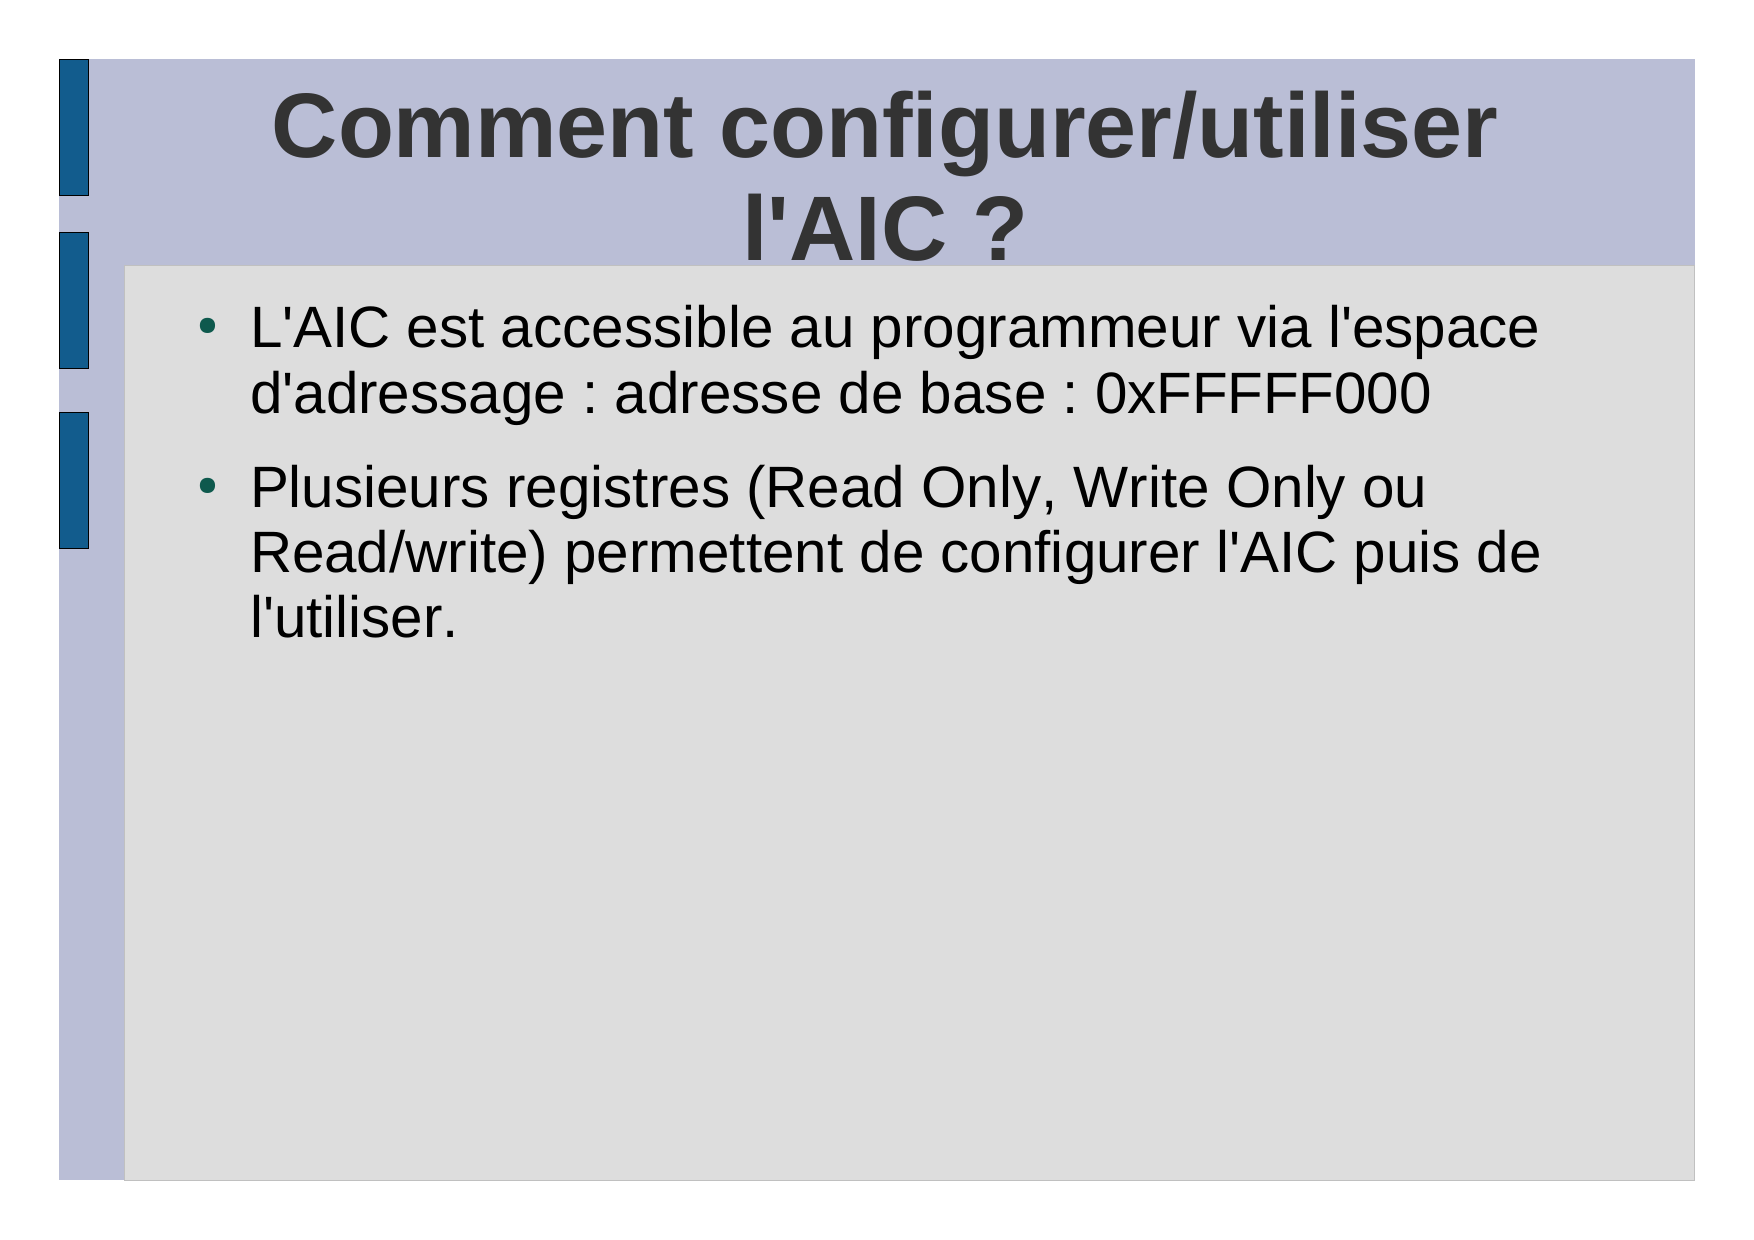

# Comment configurer/utiliser l'AIC ?
L'AIC est accessible au programmeur via l'espace d'adressage : adresse de base : 0xFFFFF000
Plusieurs registres (Read Only, Write Only ou Read/write) permettent de configurer l'AIC puis de l'utiliser.